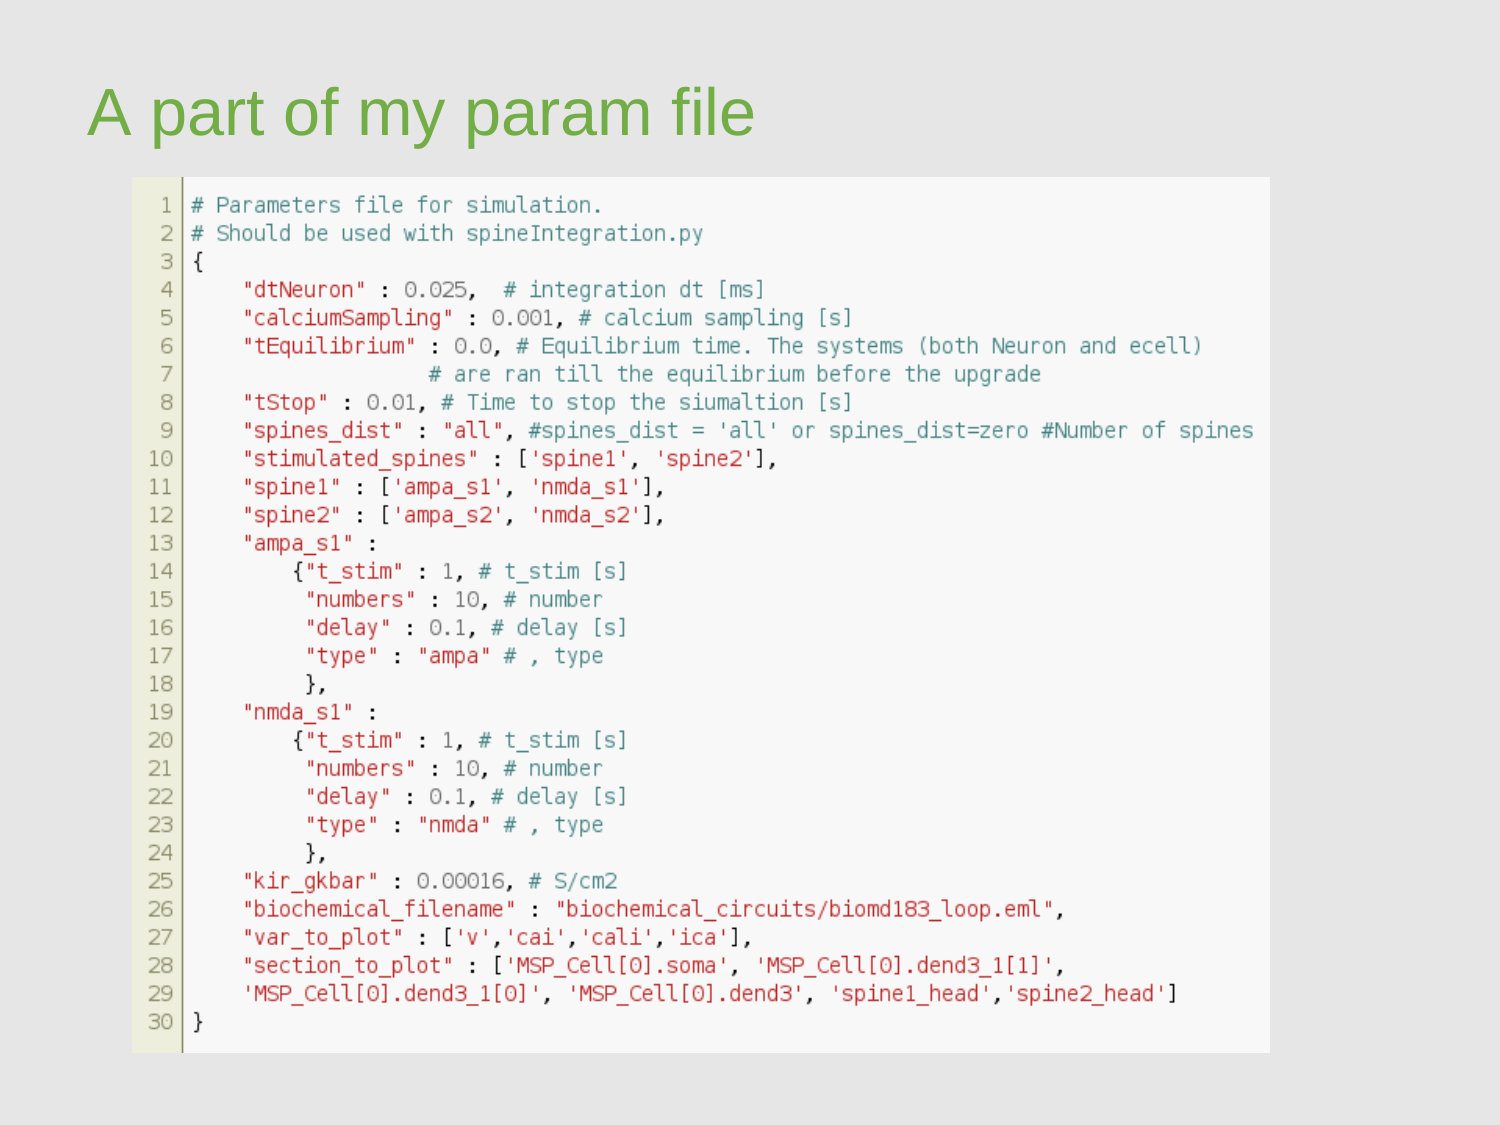

# A part of my param file
21